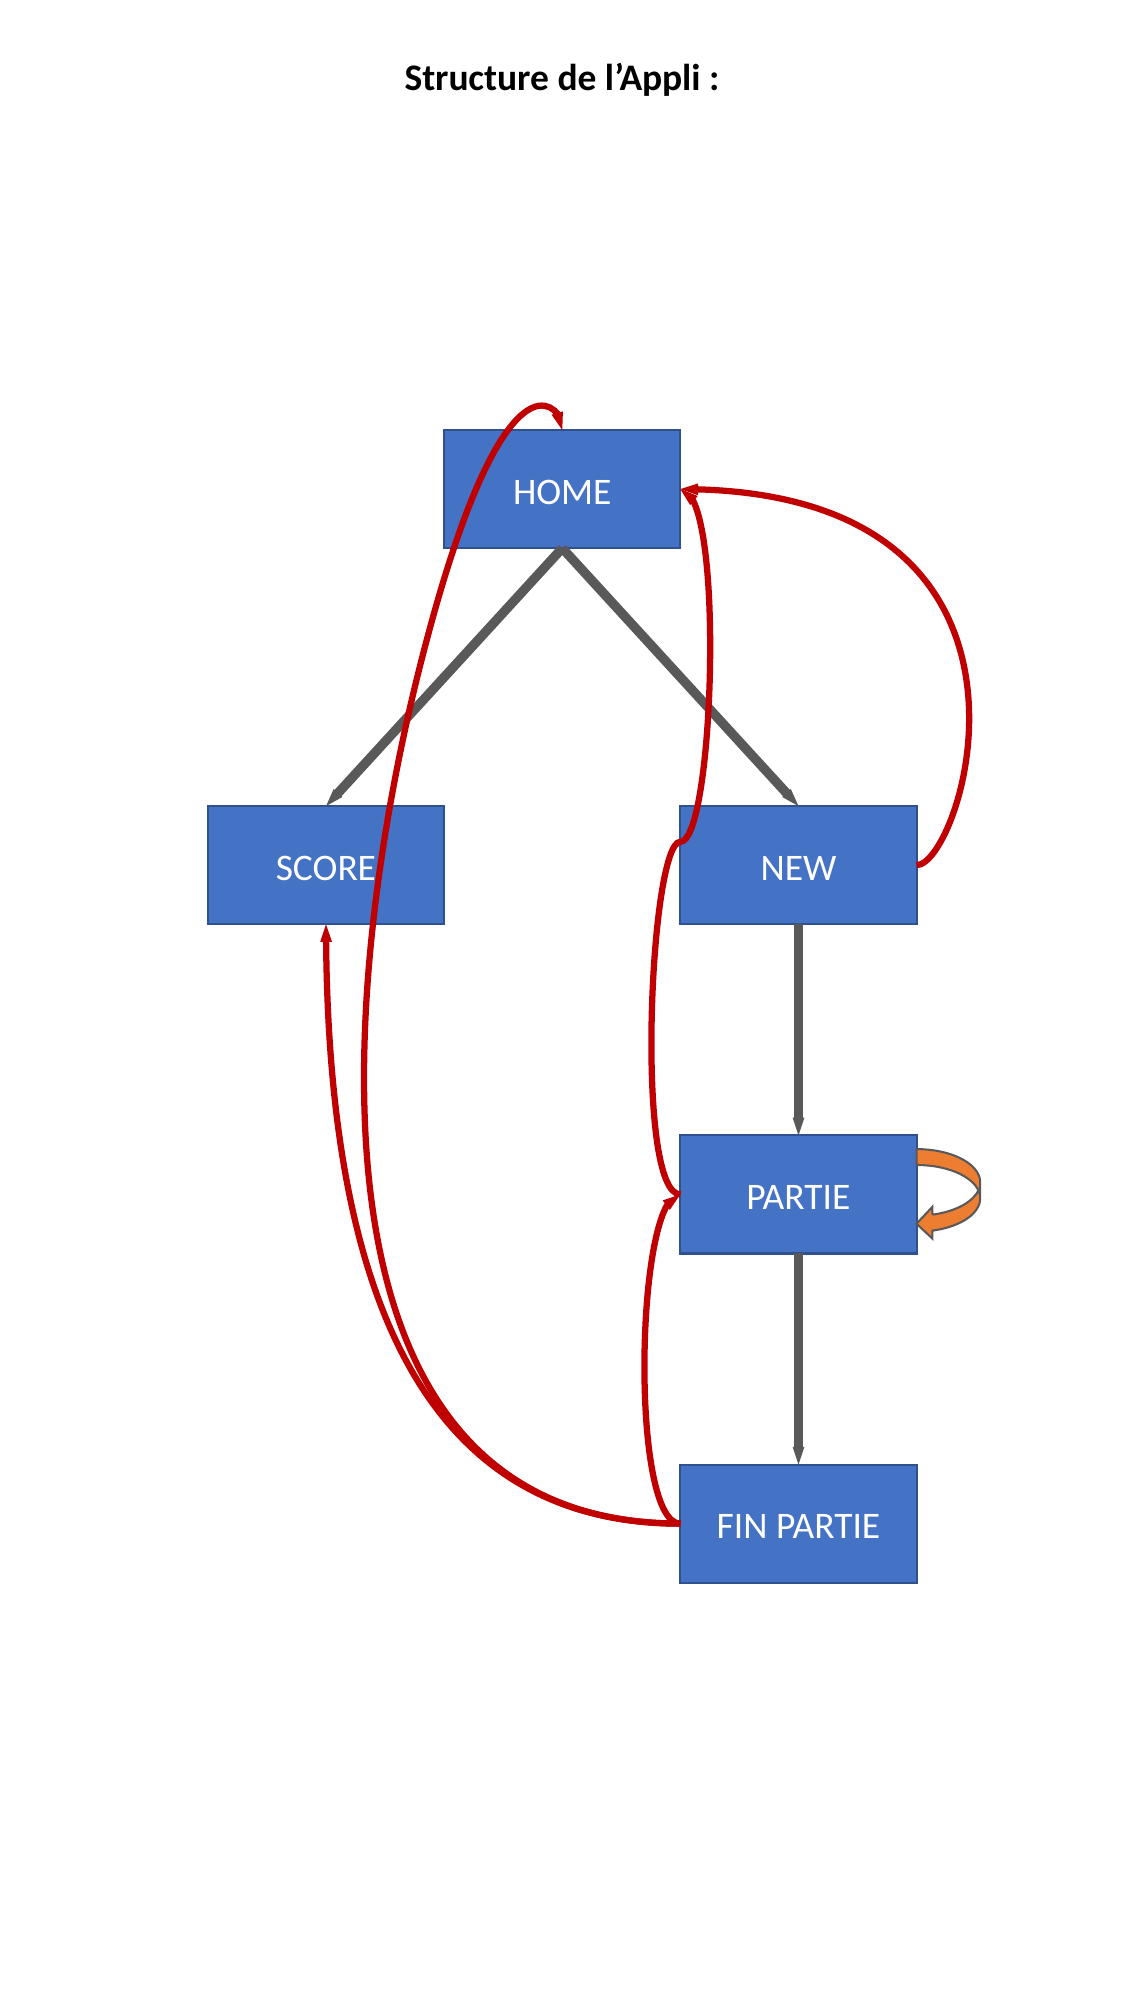

Structure de l’Appli :
HOME
SCORE
NEW
PARTIE
FIN PARTIE